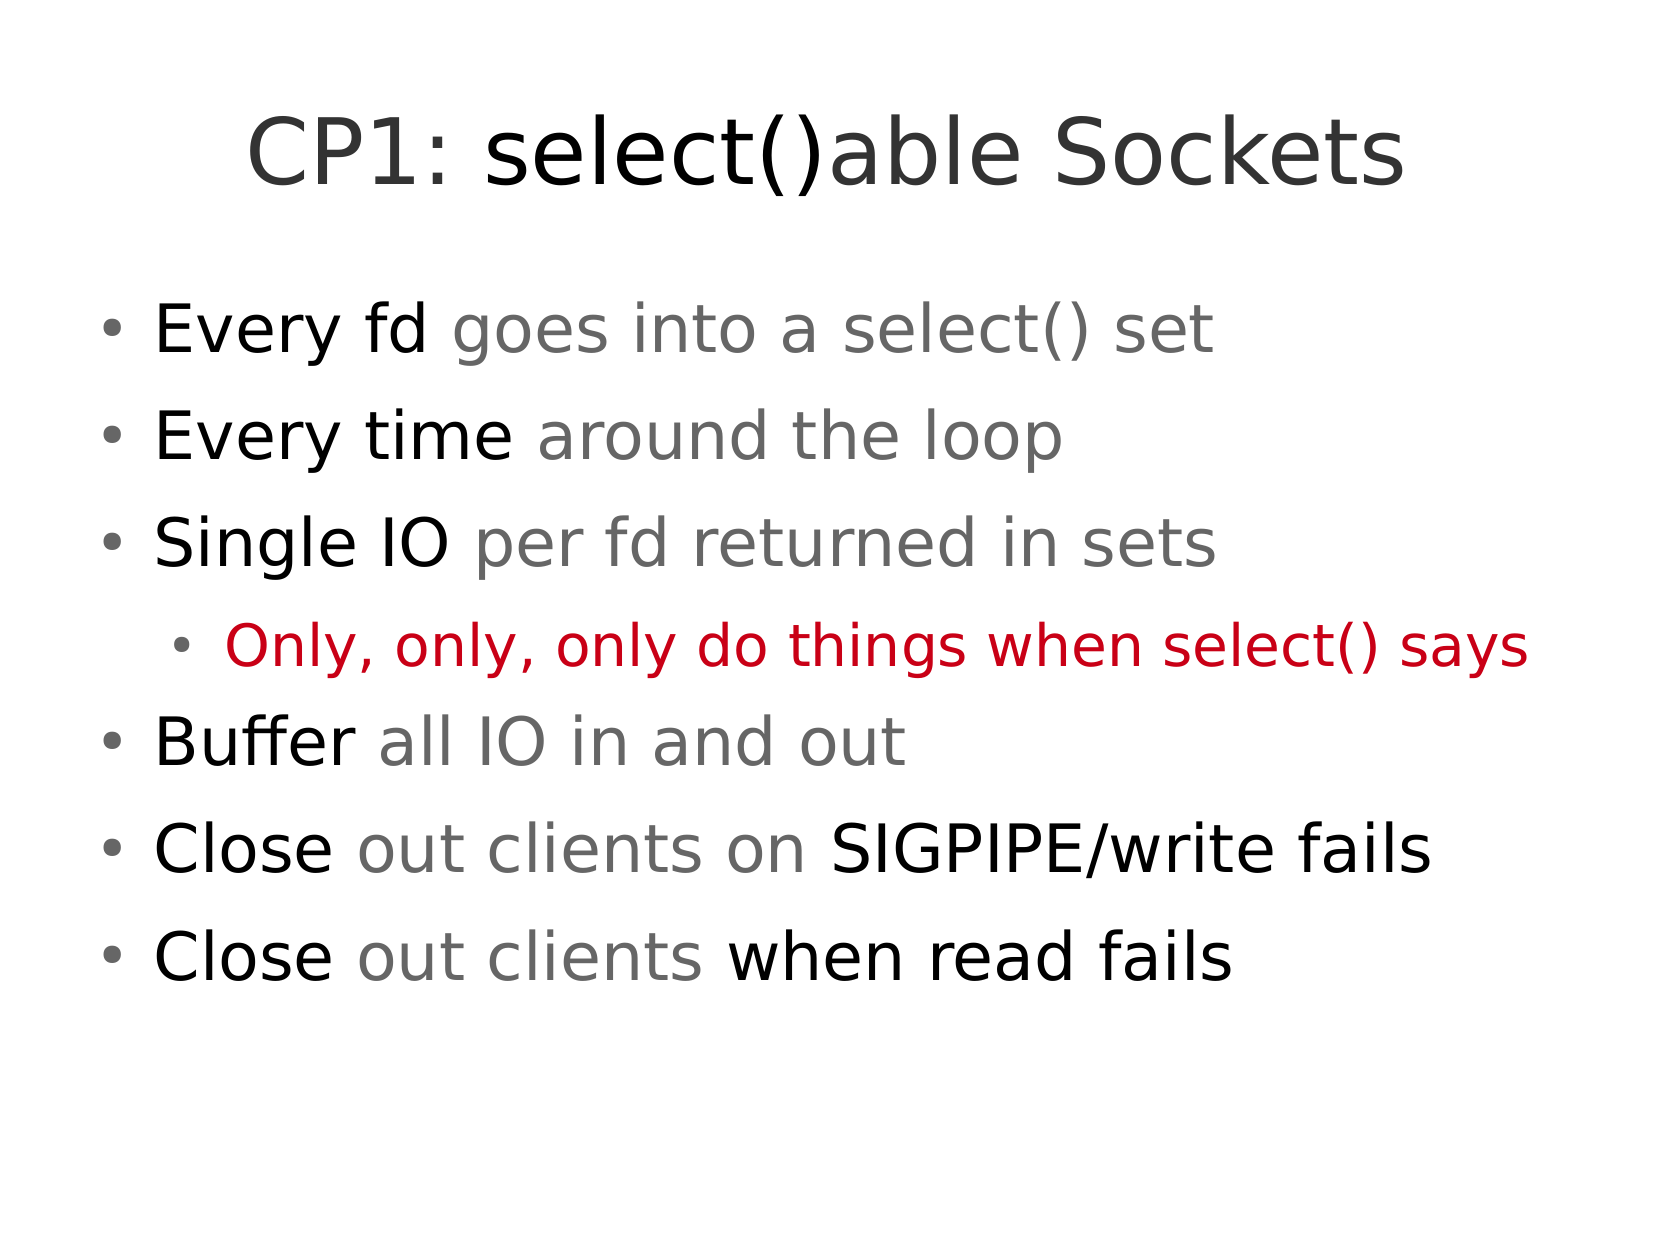

# CP1: select()able Sockets
Every fd goes into a select() set
Every time around the loop
Single IO per fd returned in sets
Only, only, only do things when select() says
Buffer all IO in and out
Close out clients on SIGPIPE/write fails
Close out clients when read fails